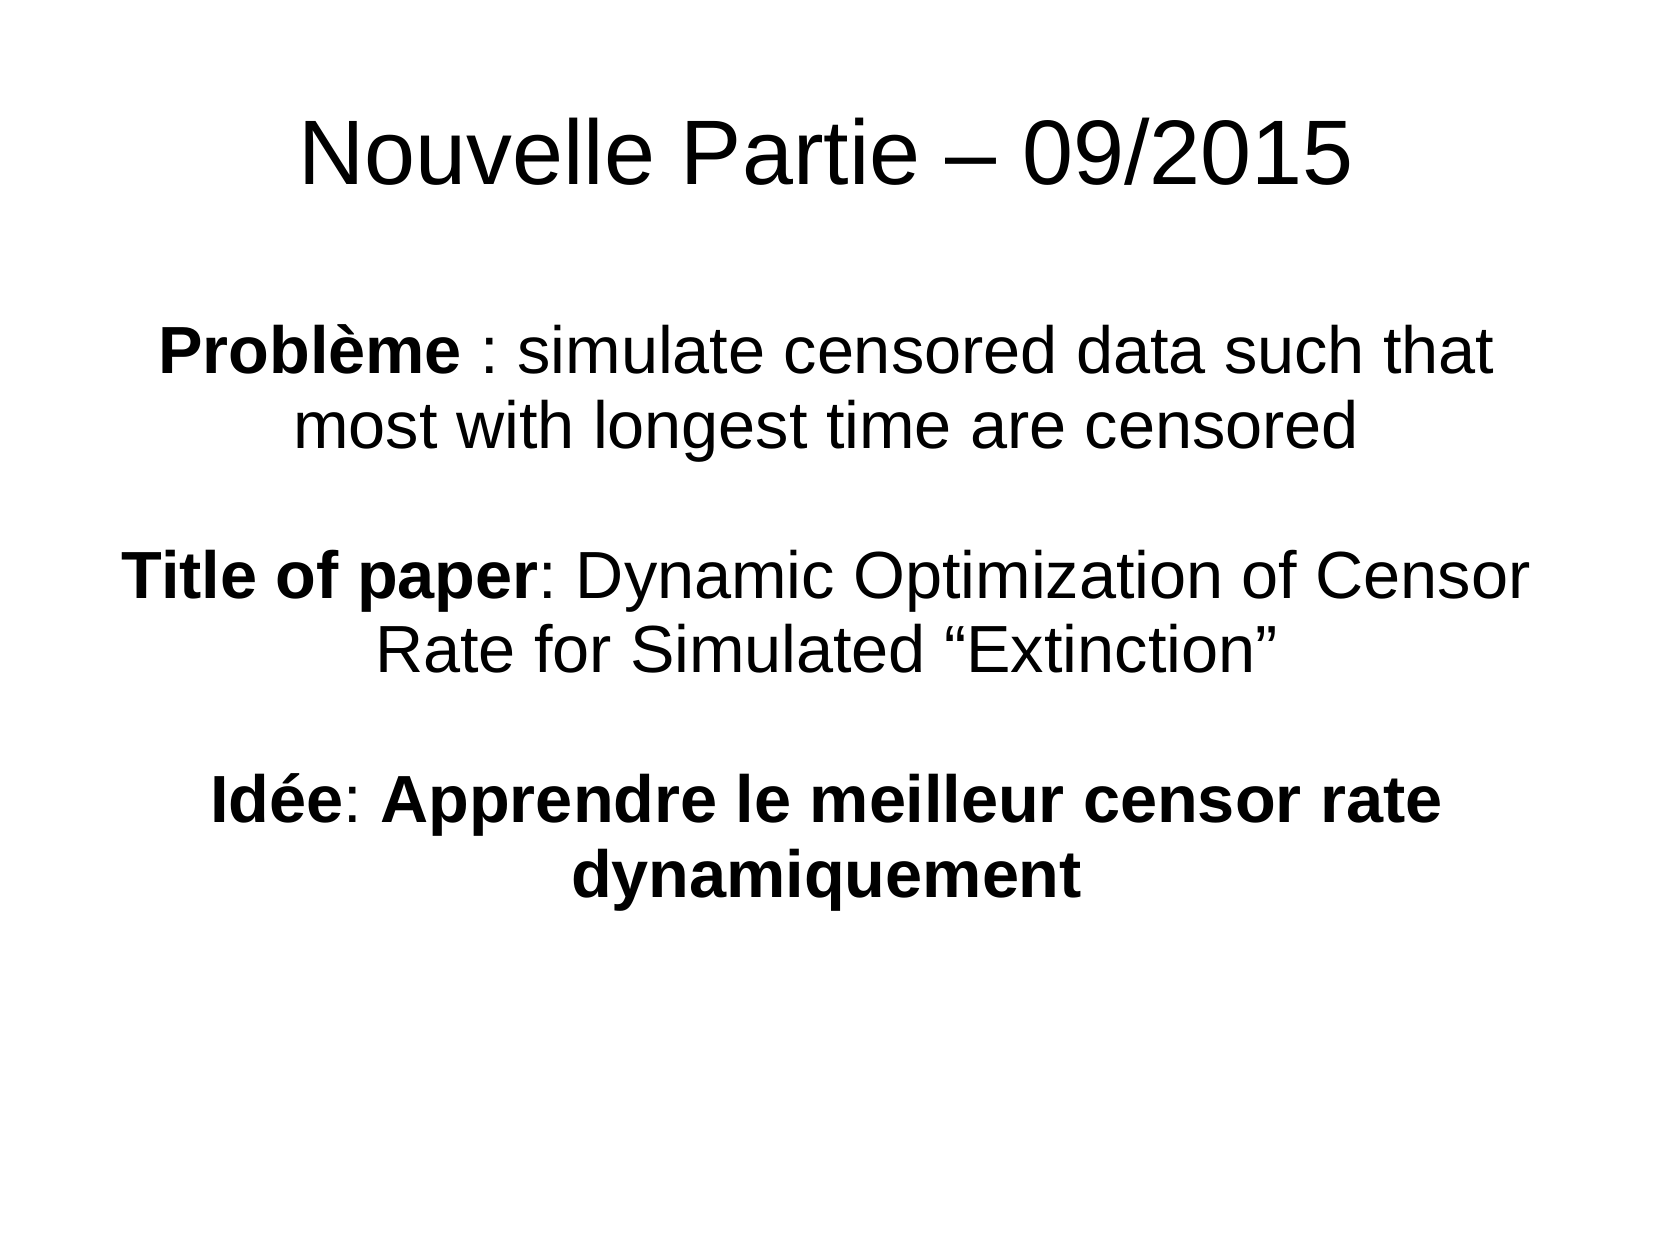

# Nouvelle Partie – 09/2015
Problème : simulate censored data such that most with longest time are censored
Title of paper: Dynamic Optimization of Censor Rate for Simulated “Extinction”
Idée: Apprendre le meilleur censor rate dynamiquement